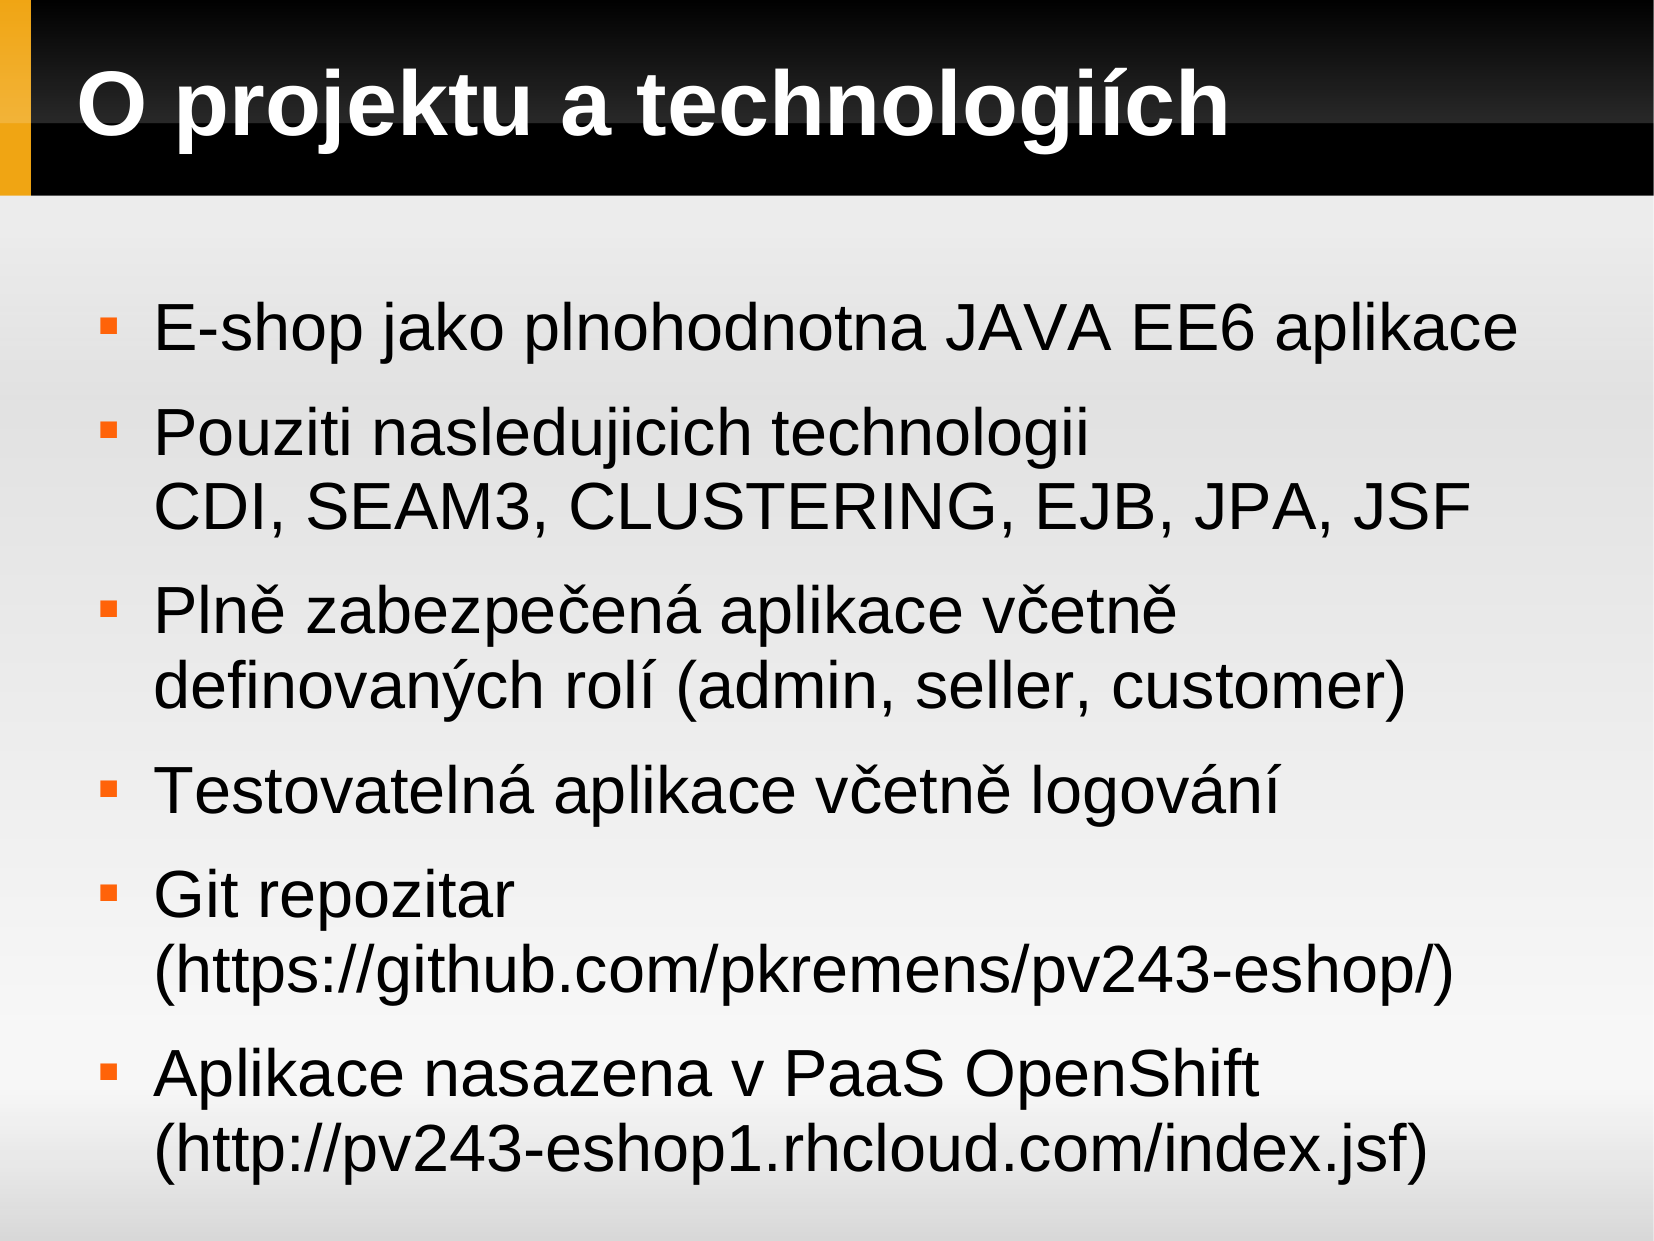

# O projektu a technologiích
E-shop jako plnohodnotna JAVA EE6 aplikace
Pouziti nasledujicich technologii						CDI, SEAM3, CLUSTERING, EJB, JPA, JSF
Plně zabezpečená aplikace včetně definovaných rolí (admin, seller, customer)
Testovatelná aplikace včetně logování
Git repozitar (https://github.com/pkremens/pv243-eshop/)
Aplikace nasazena v PaaS OpenShift (http://pv243-eshop1.rhcloud.com/index.jsf)